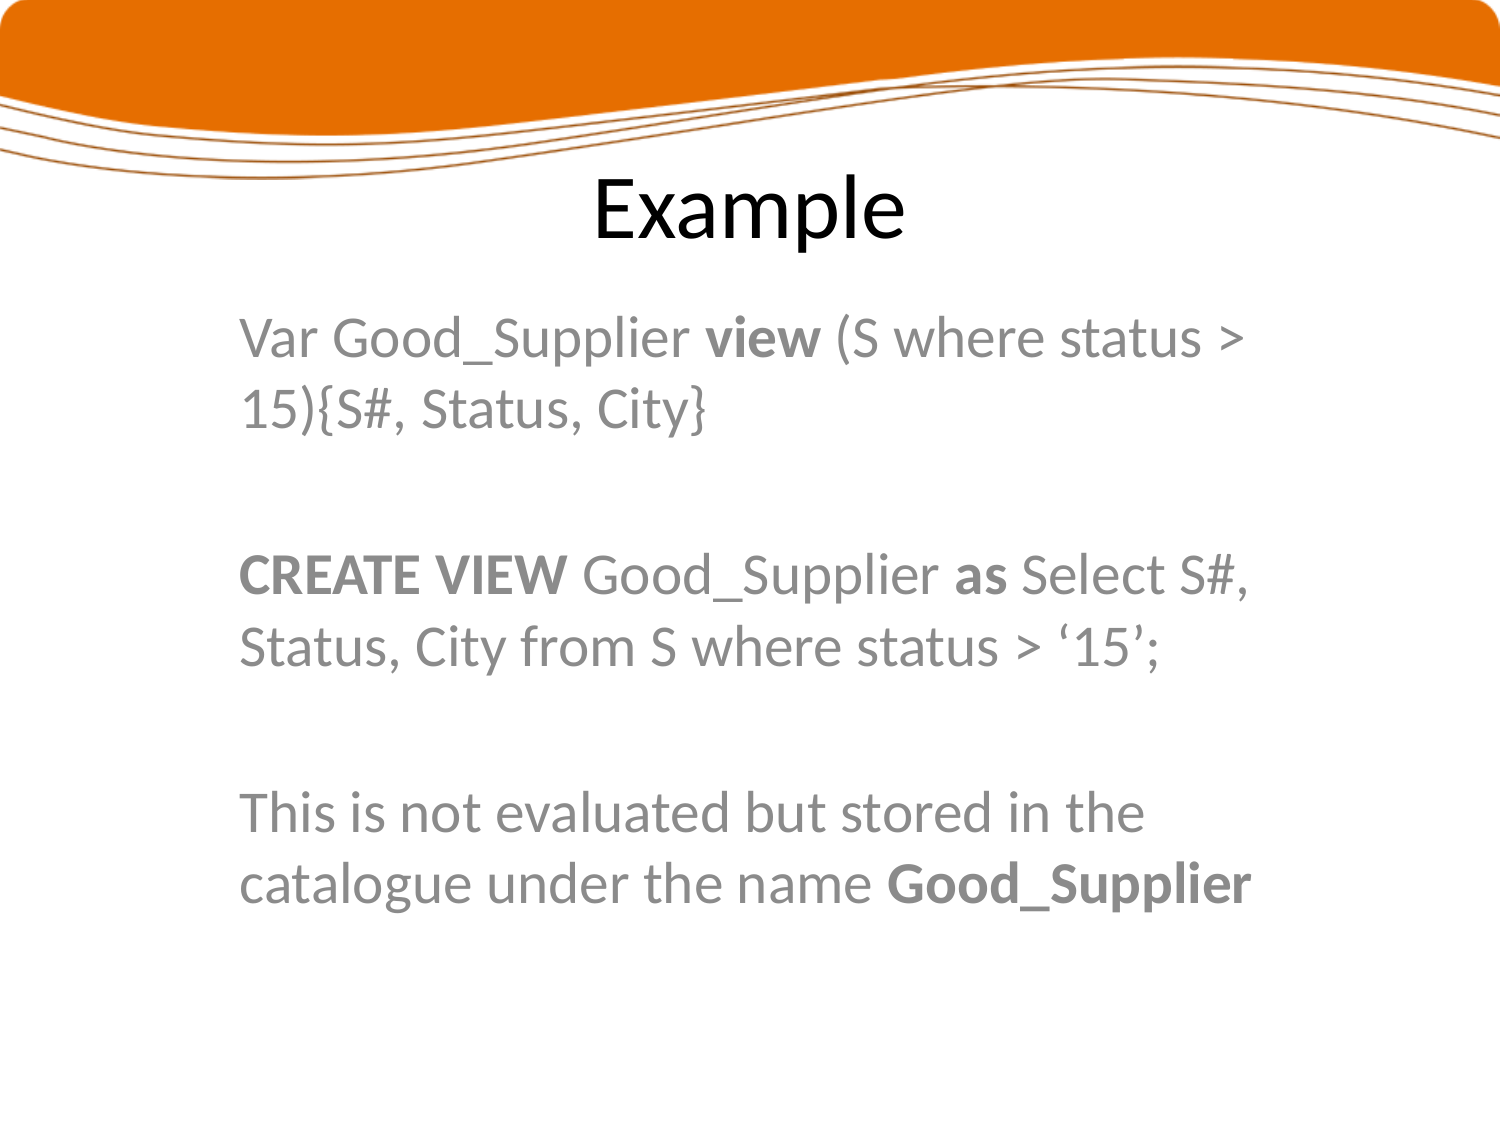

Example
Var Good_Supplier view (S where status > 15){S#, Status, City}
CREATE VIEW Good_Supplier as Select S#, Status, City from S where status > ‘15’;
This is not evaluated but stored in the catalogue under the name Good_Supplier